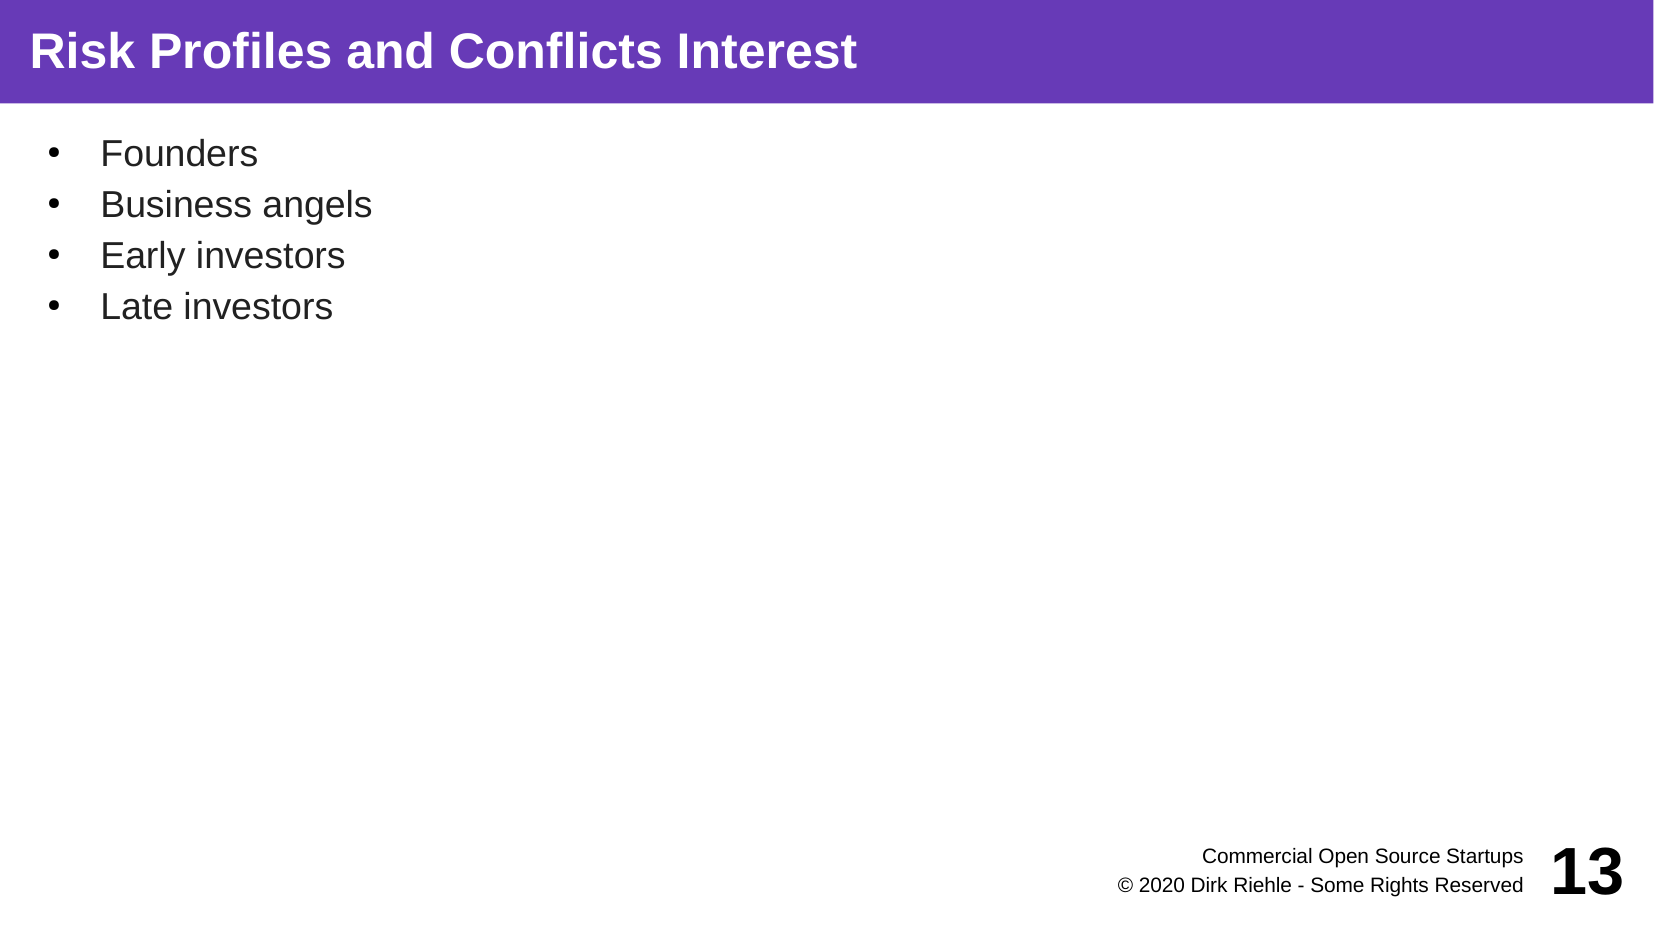

# Risk Profiles and Conflicts Interest
Founders
Business angels
Early investors
Late investors
Commercial Open Source Startups
13
© 2020 Dirk Riehle - Some Rights Reserved